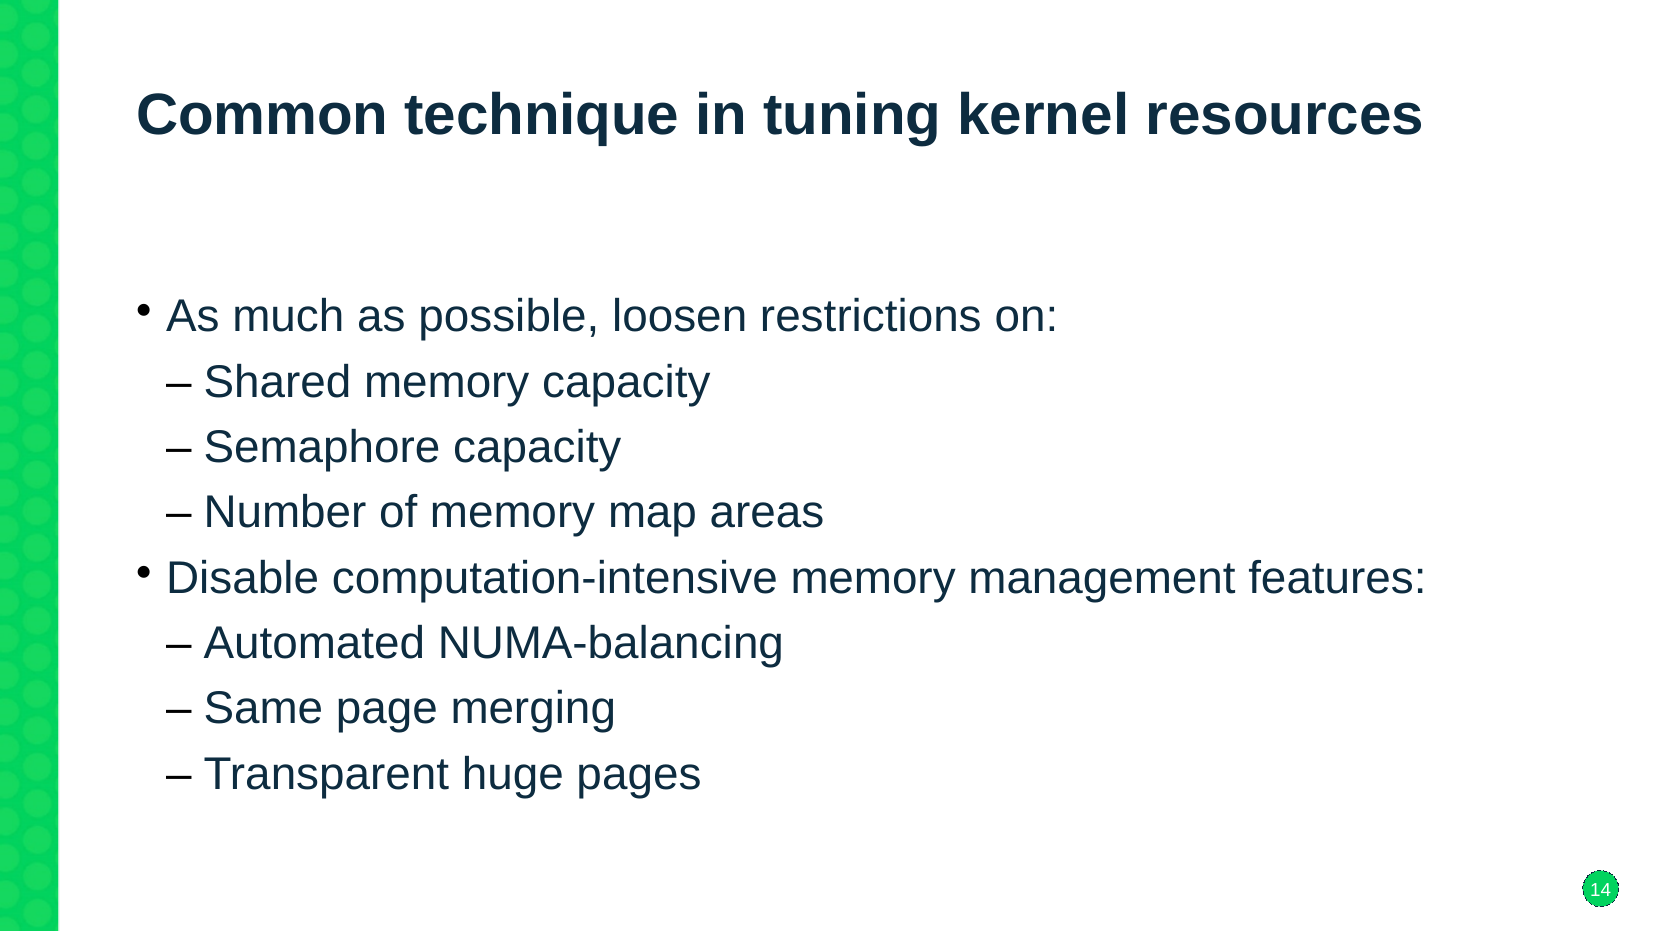

# Common technique in tuning kernel resources
As much as possible, loosen restrictions on:
Shared memory capacity
Semaphore capacity
Number of memory map areas
Disable computation-intensive memory management features:
Automated NUMA-balancing
Same page merging
Transparent huge pages
14